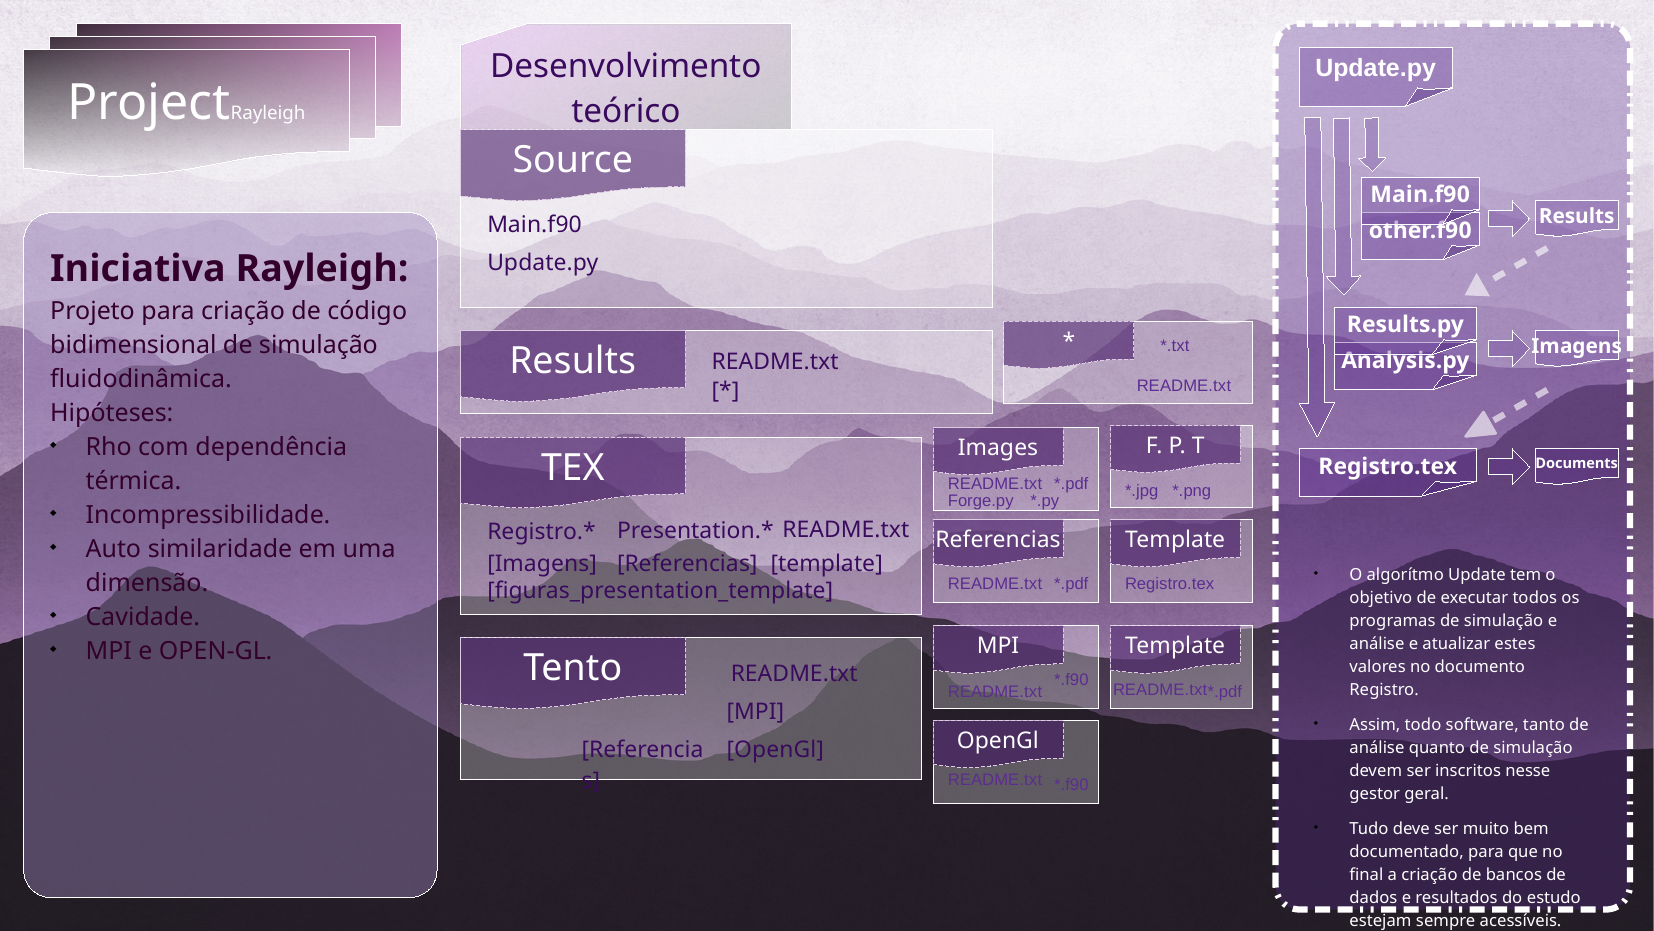

ProjectRayleigh
Desenvolvimento
teórico
Update.py
Source
Main.f90
Main.f90
Results
other.f90
Iniciativa Rayleigh:
Projeto para criação de código bidimensional de simulação fluidodinâmica.
Hipóteses:
Rho com dependência térmica.
Incompressibilidade.
Auto similaridade em uma dimensão.
Cavidade.
MPI e OPEN-GL.
Update.py
Results.py
*
*.txt
Results
Imagens
README.txt
Analysis.py
[*]
README.txt
F. P. T
Images
TEX
Registro.tex
Documents
README.txt
*.pdf
*.jpg
*.png
Forge.py
*.py
README.txt
Presentation.*
Registro.*
Referencias
Template
[Imagens]
[Referencias]
[template]
O algorítmo Update tem o objetivo de executar todos os programas de simulação e análise e atualizar estes valores no documento Registro.
Assim, todo software, tanto de análise quanto de simulação devem ser inscritos nesse gestor geral.
Tudo deve ser muito bem documentado, para que no final a criação de bancos de dados e resultados do estudo estejam sempre acessíveis.
[figuras_presentation_template]
README.txt
*.pdf
Registro.tex
MPI
Template
Tento
README.txt
*.f90
README.txt
README.txt
*.pdf
[MPI]
OpenGl
[Referencias]
[OpenGl]
README.txt
*.f90